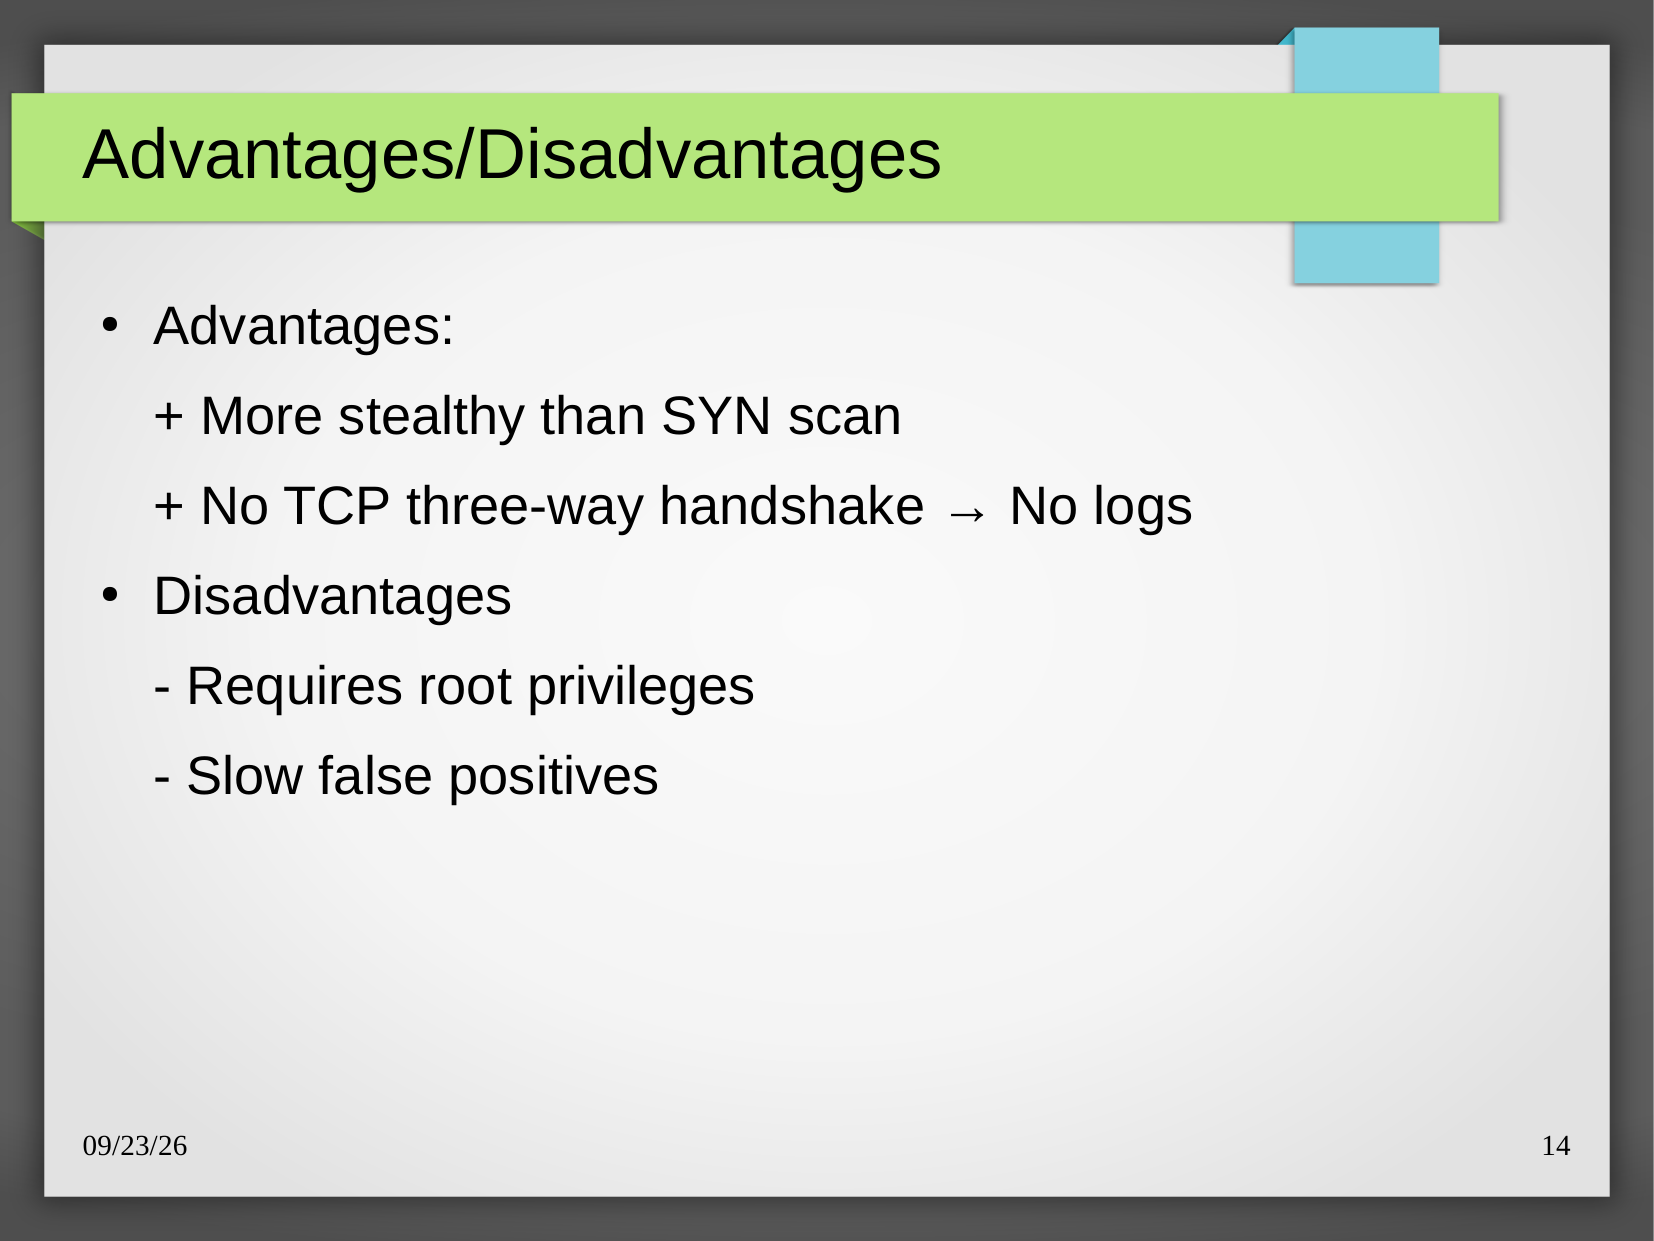

# Advantages/Disadvantages
Advantages:
+ More stealthy than SYN scan
+ No TCP three-way handshake → No logs
Disadvantages
- Requires root privileges
- Slow false positives
14